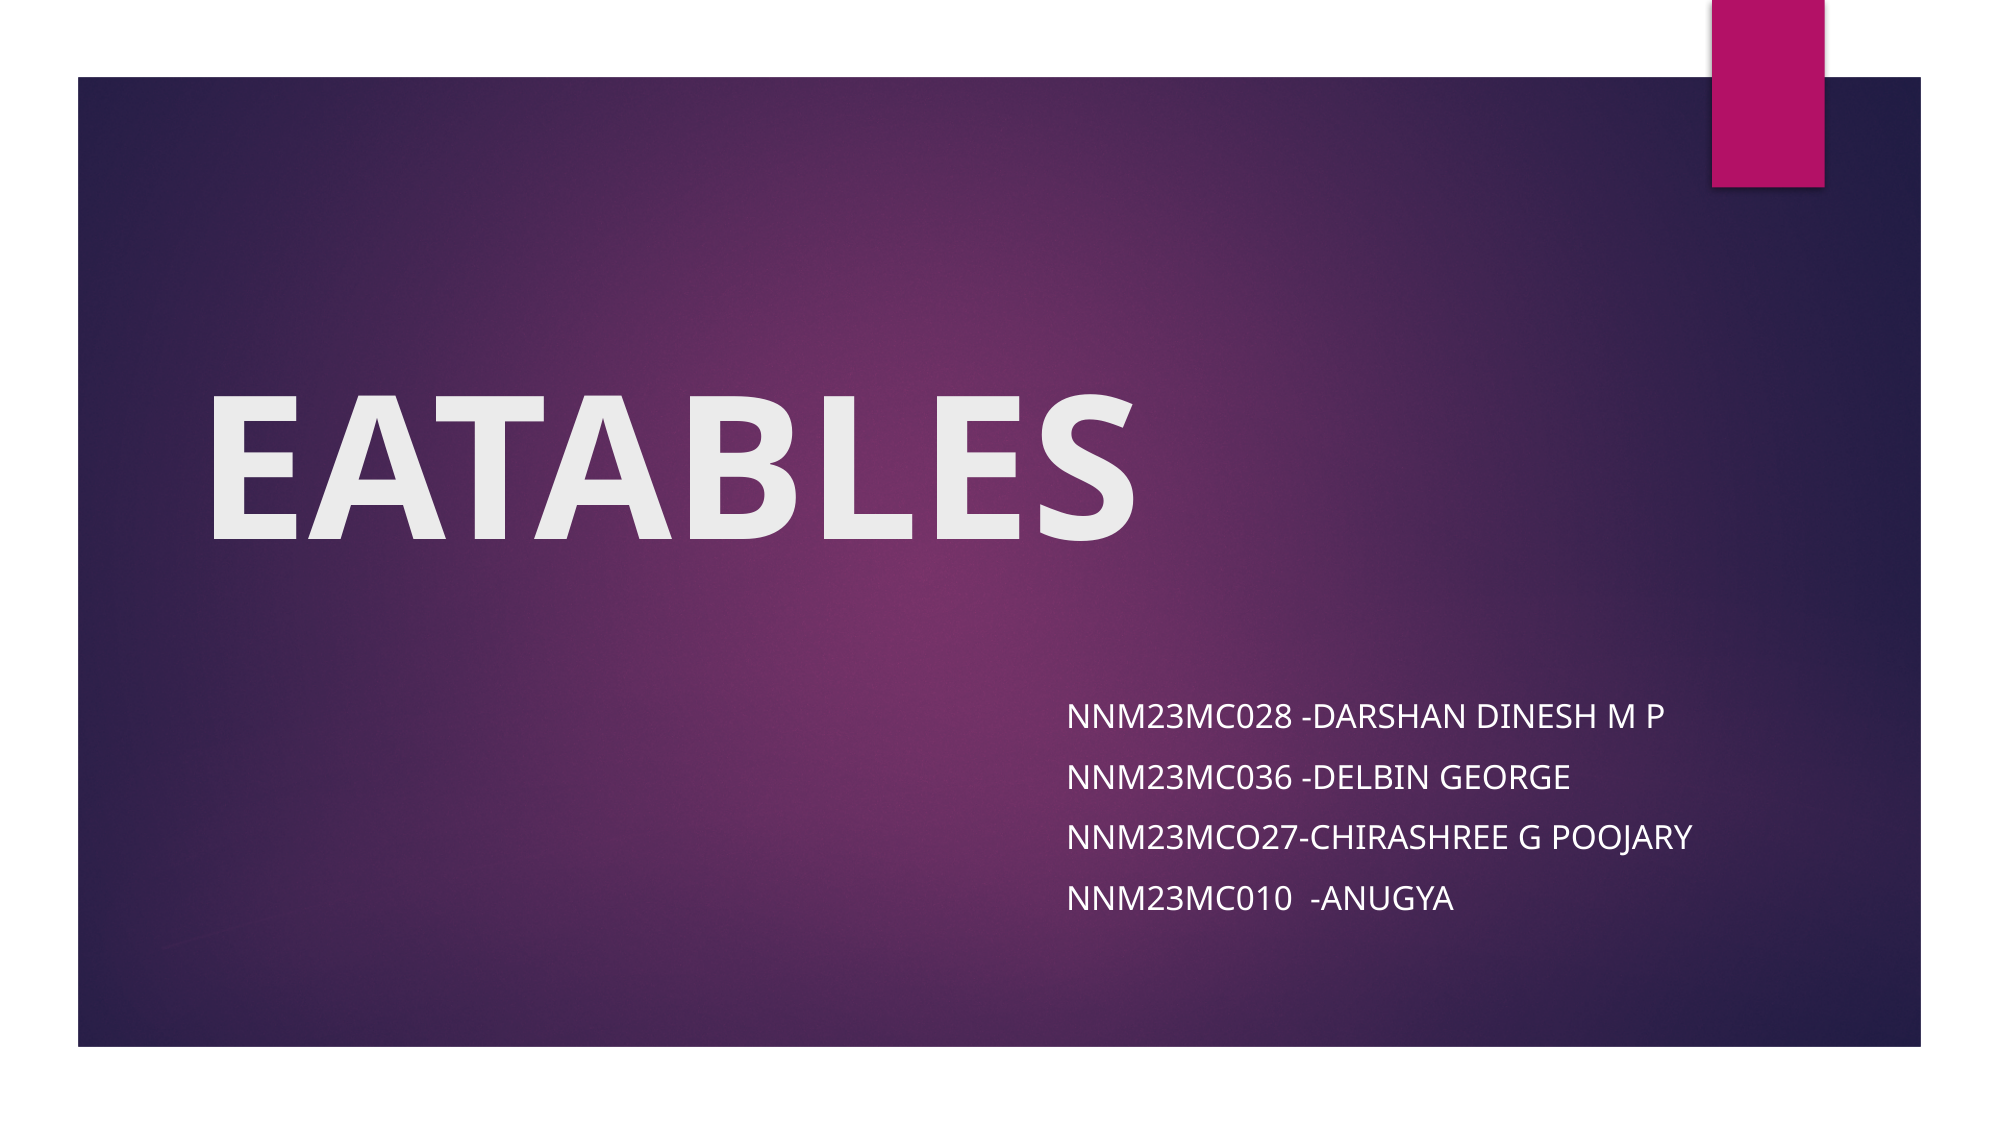

# EATABLES
 NNM23MC028 -DARSHAN DINESH M P
 NNM23MC036 -DELBIN GEORGE
 NNM23MCO27-CHIRASHREE G POOJARY
 NNM23MC010 -ANUGYA